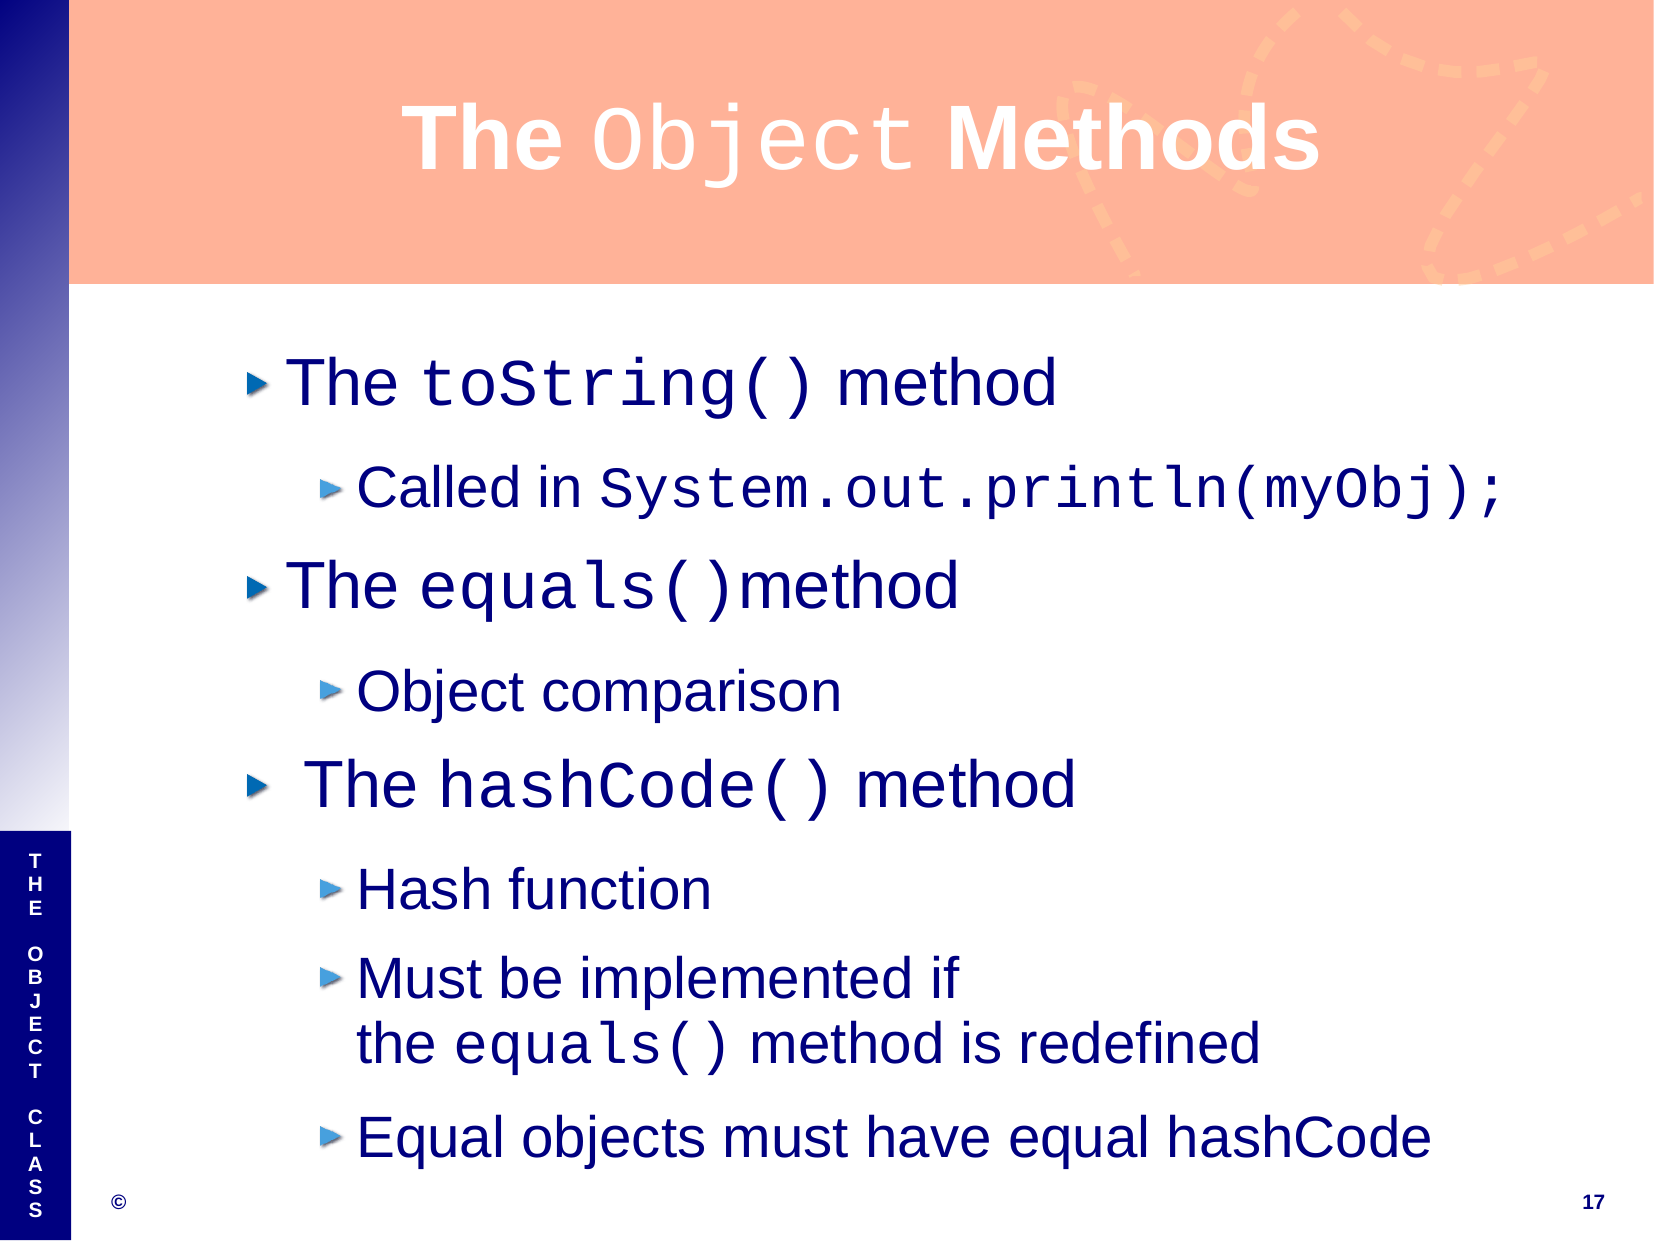

The Object Methods
# The toString() method
Called in System.out.println(myObj);
The equals()method
Object comparison
 The hashCode() method
Hash function
Must be implemented if
the equals() method is redefined
Equal objects must have equal hashCode
T
H
E
O
B
J
E
C
T
C
L
A
S
S